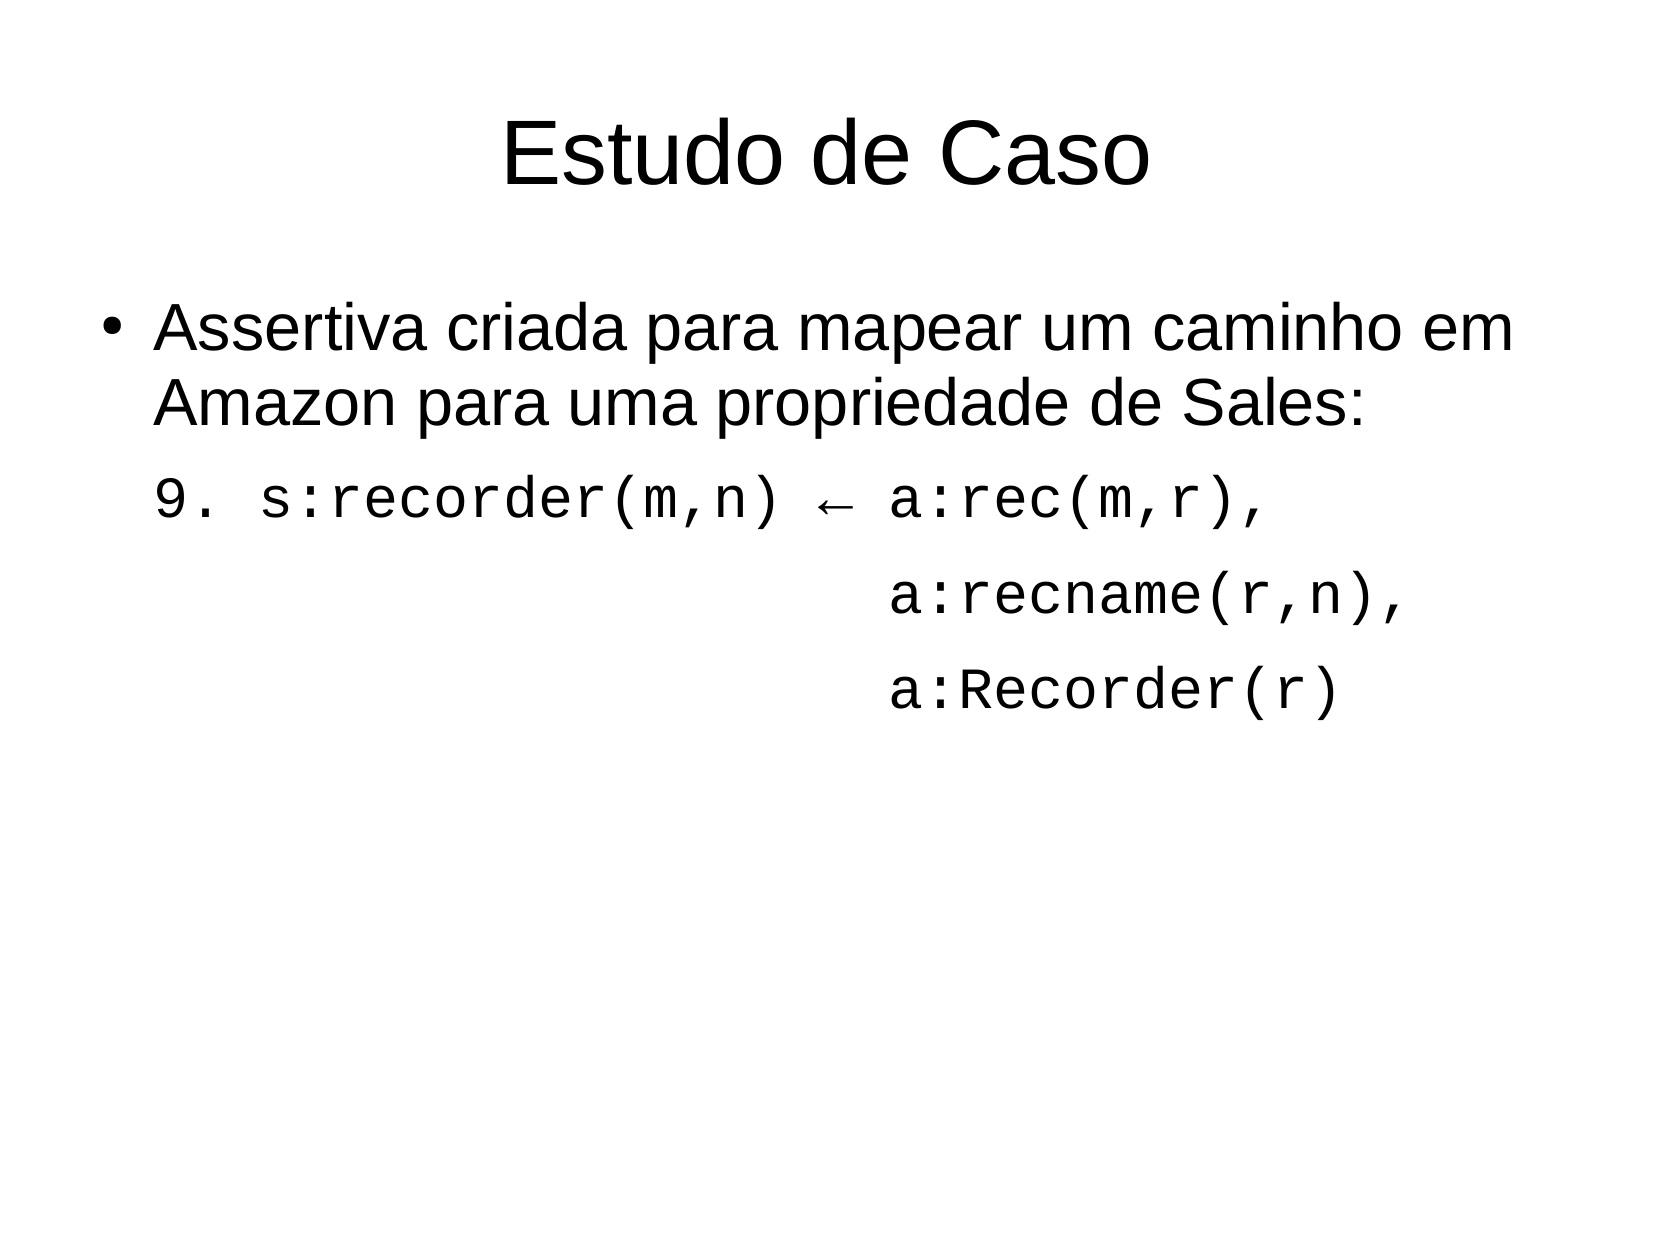

# Estudo de Caso
Assertiva criada para mapear um caminho em Amazon para uma propriedade de Sales:
9. s:recorder(m,n) ← a:rec(m,r),
 a:recname(r,n),
 a:Recorder(r)